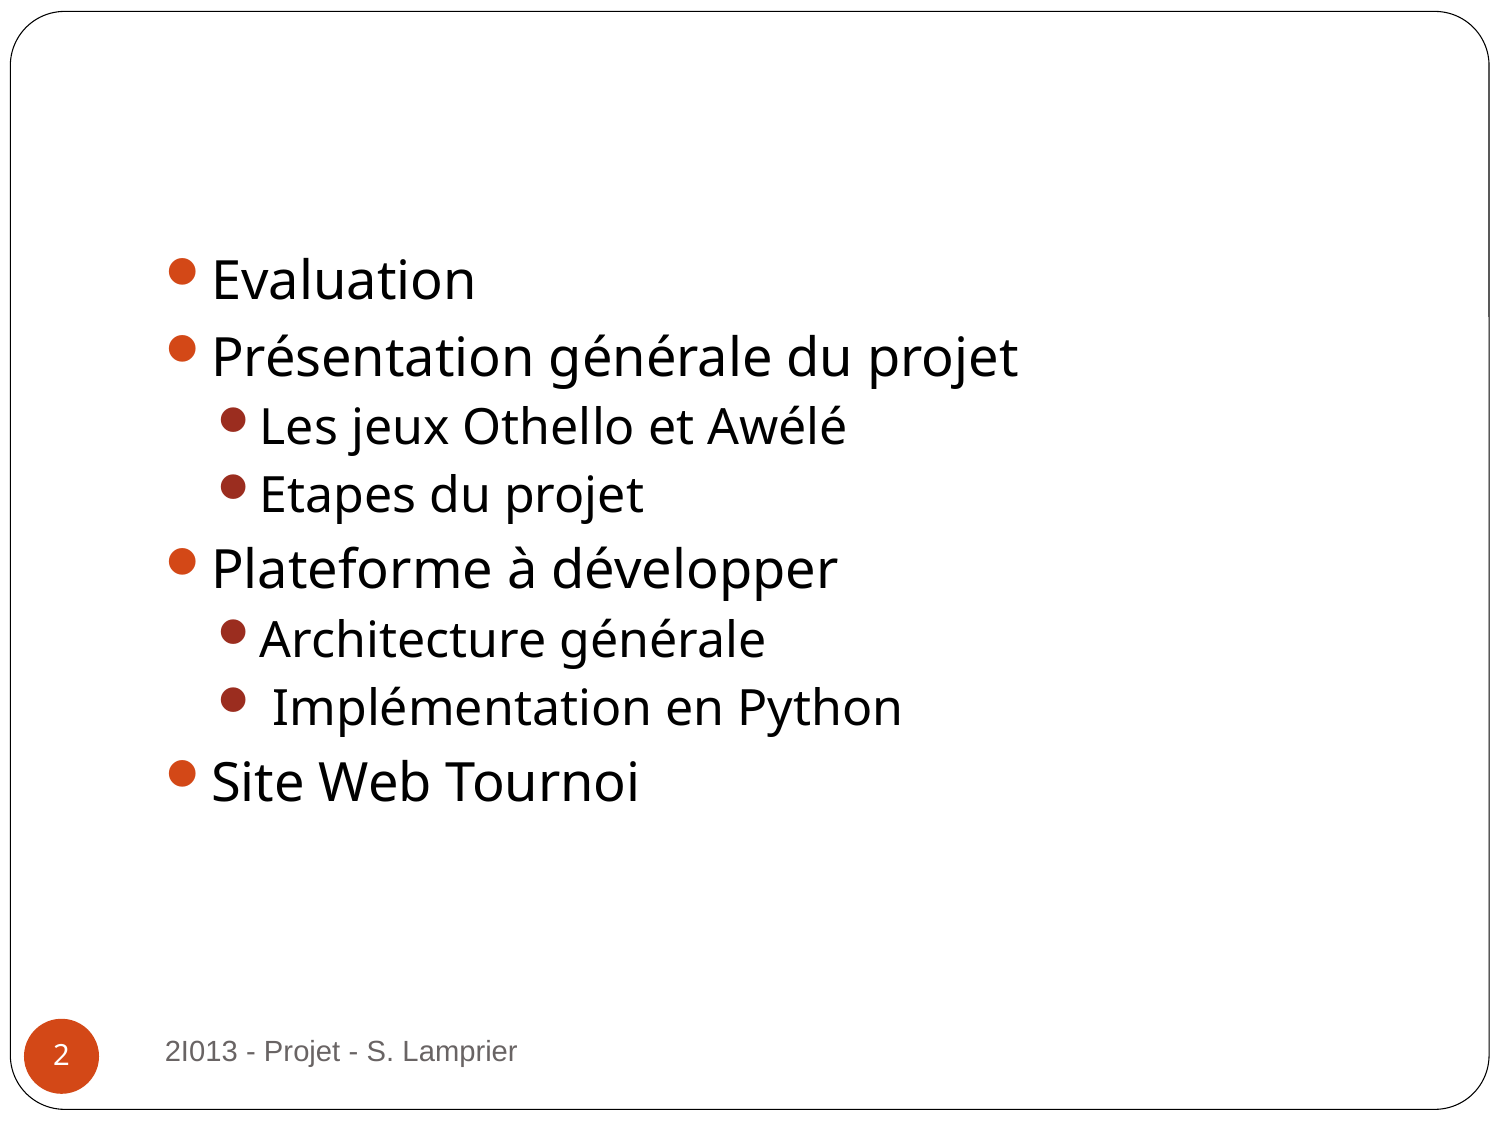

#
Evaluation
Présentation générale du projet
Les jeux Othello et Awélé
Etapes du projet
Plateforme à développer
Architecture générale
 Implémentation en Python
Site Web Tournoi
2I013 - Projet - S. Lamprier